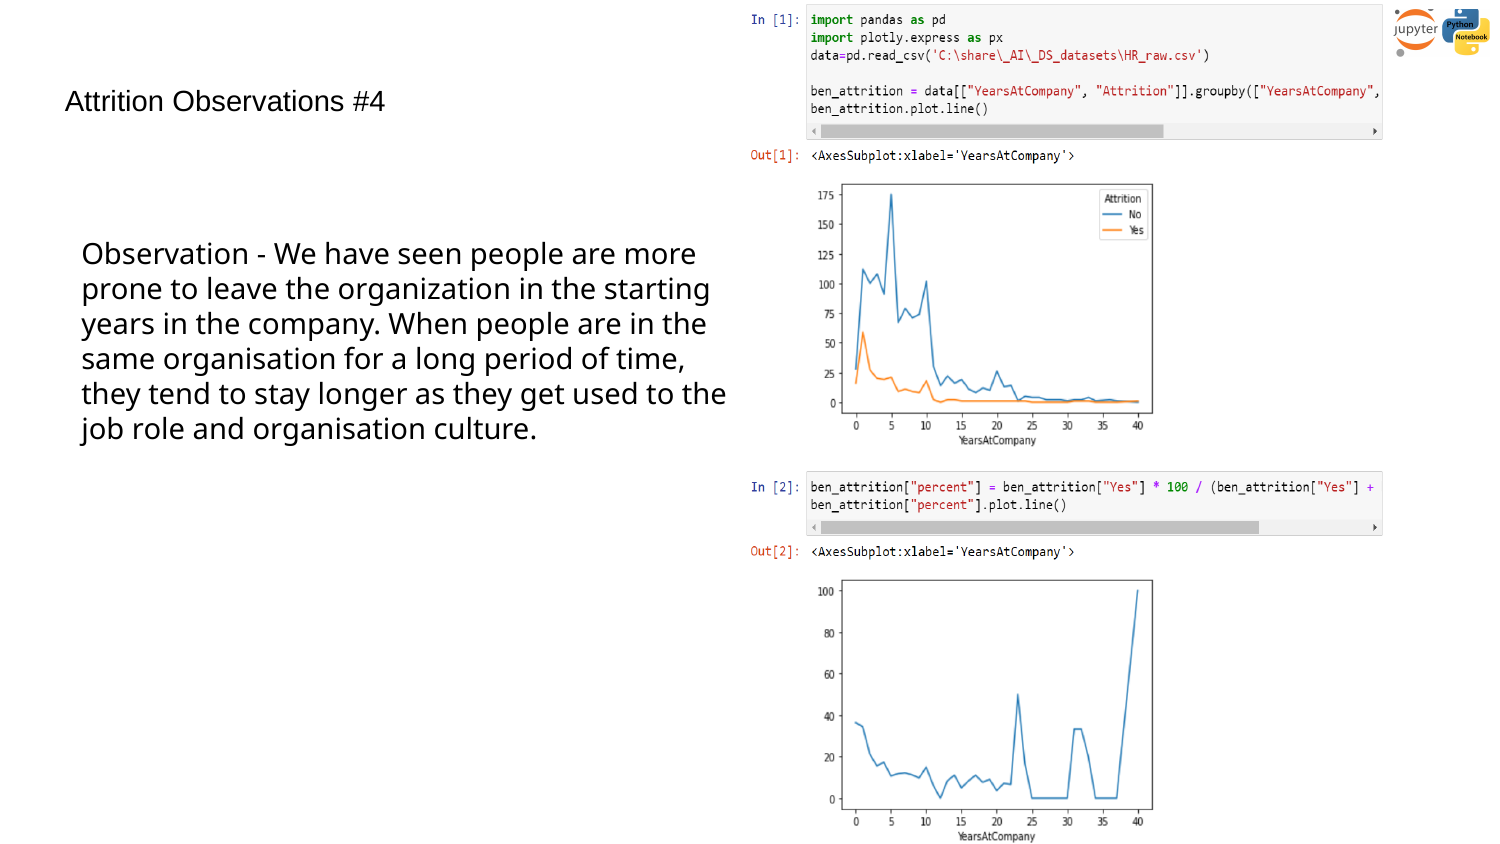

# Attrition Observations #4
Observation - We have seen people are more prone to leave the organization in the starting years in the company. When people are in the same organisation for a long period of time, they tend to stay longer as they get used to the job role and organisation culture.